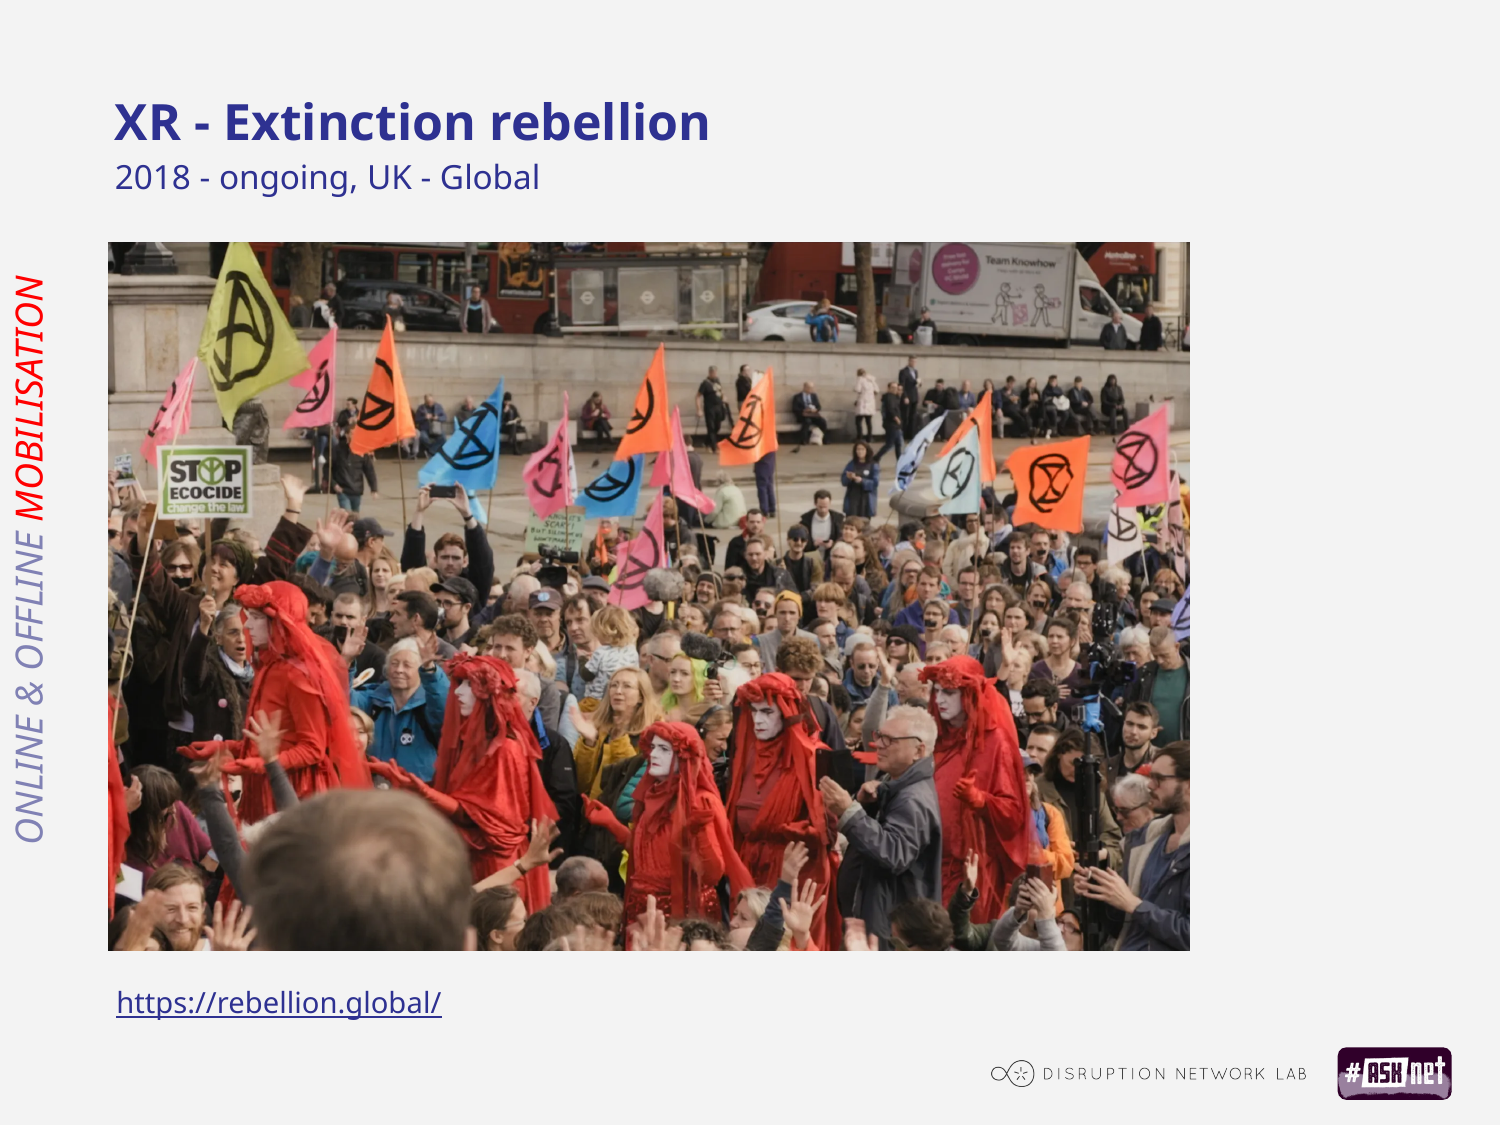

XR - Extinction rebellion
2018 - ongoing, UK - Global
ONLINE & OFFLINE MOBILISATION
https://rebellion.global/